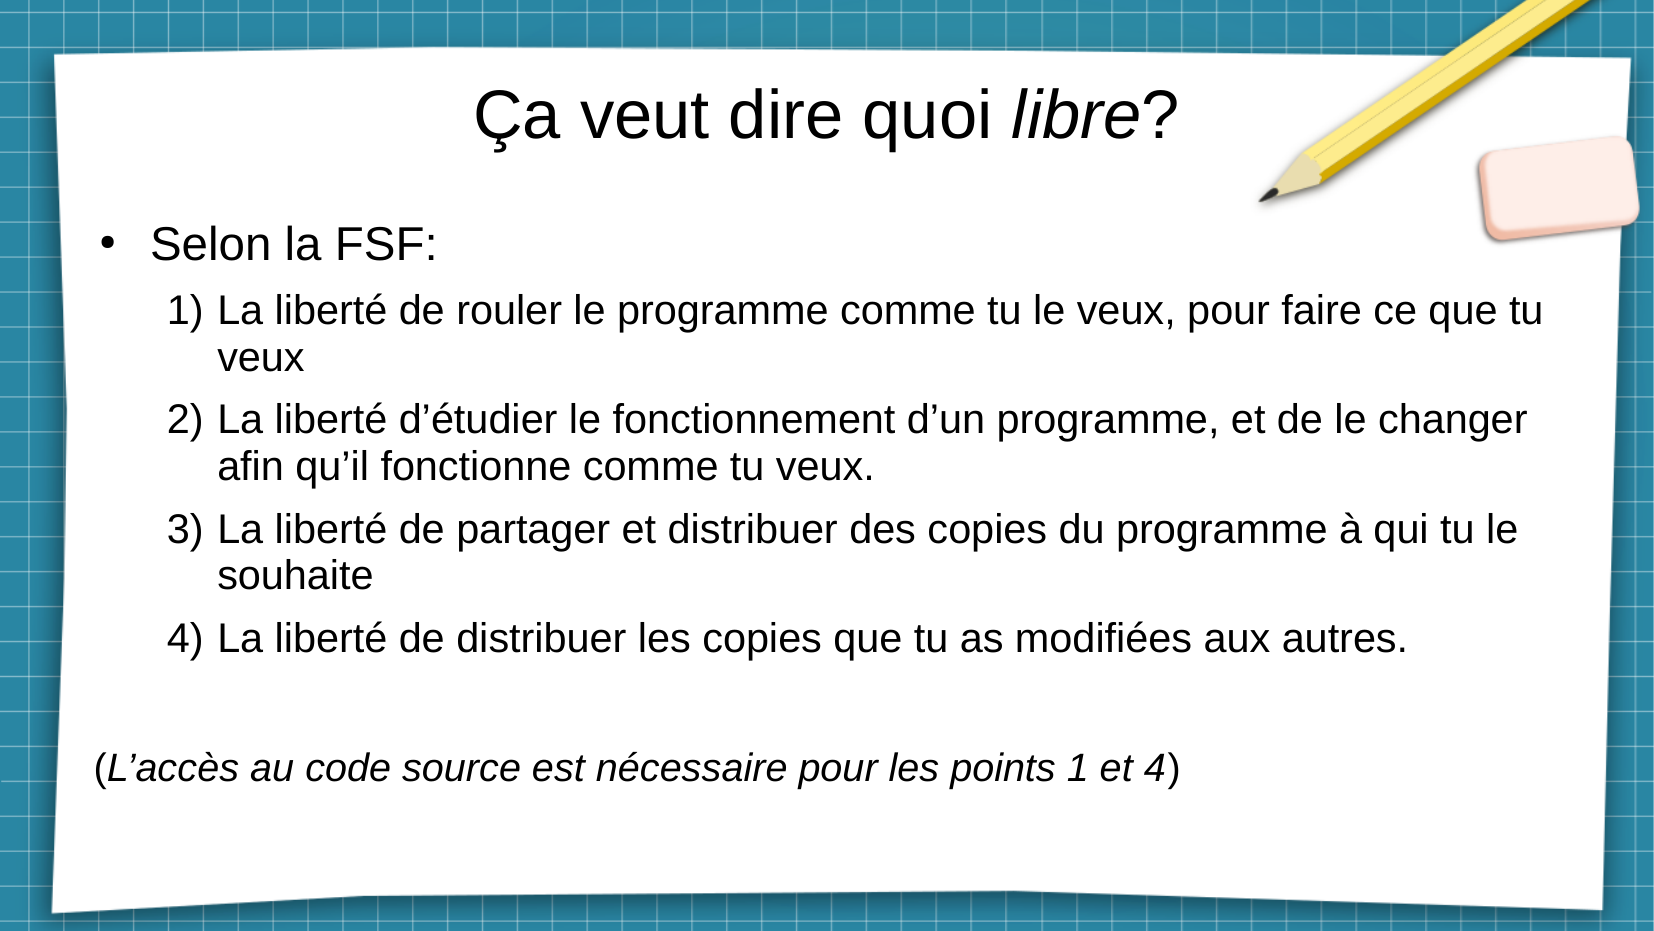

# Ça veut dire quoi libre?
Selon la FSF:
La liberté de rouler le programme comme tu le veux, pour faire ce que tu veux
La liberté d’étudier le fonctionnement d’un programme, et de le changer afin qu’il fonctionne comme tu veux.
La liberté de partager et distribuer des copies du programme à qui tu le souhaite
La liberté de distribuer les copies que tu as modifiées aux autres.
 (L’accès au code source est nécessaire pour les points 1 et 4)